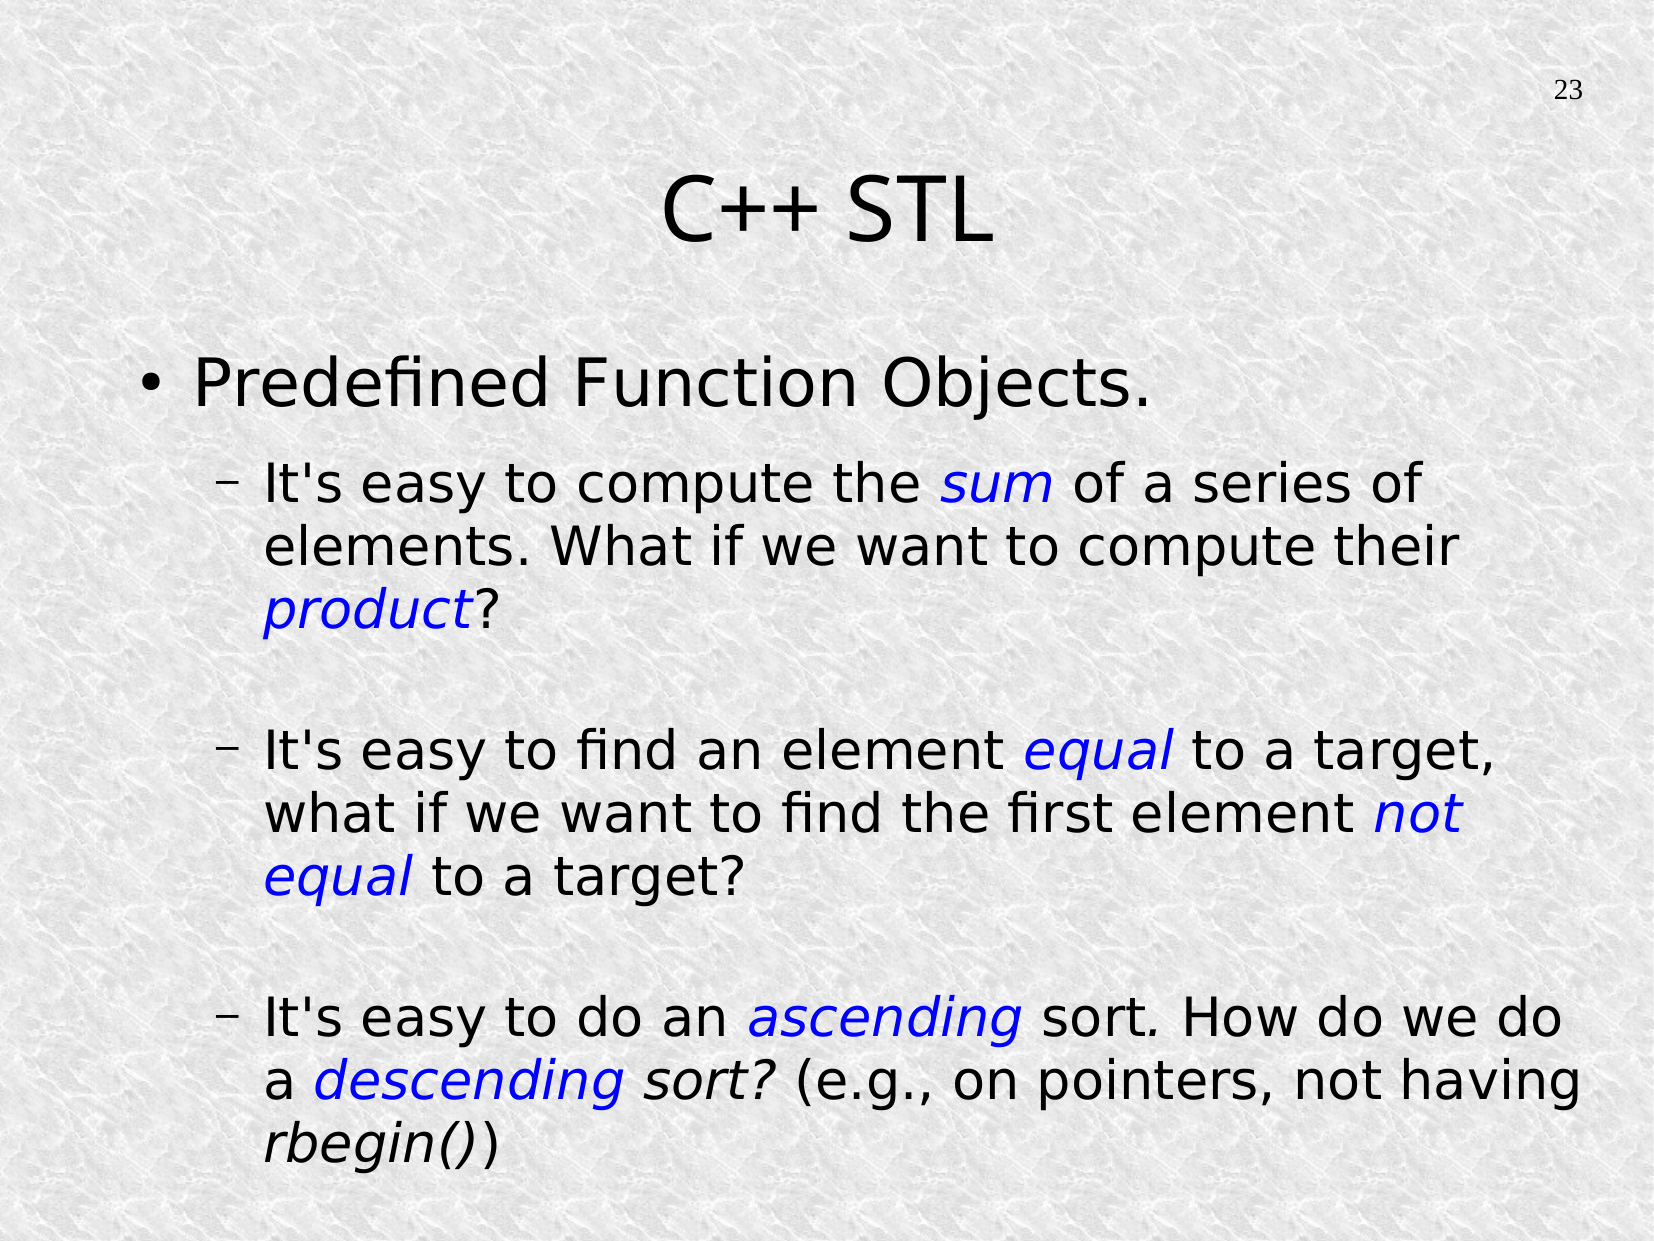

23
# C++ STL
Predefined Function Objects.
It's easy to compute the sum of a series of elements. What if we want to compute their product?
It's easy to find an element equal to a target, what if we want to find the first element not equal to a target?
It's easy to do an ascending sort. How do we do a descending sort? (e.g., on pointers, not having rbegin())